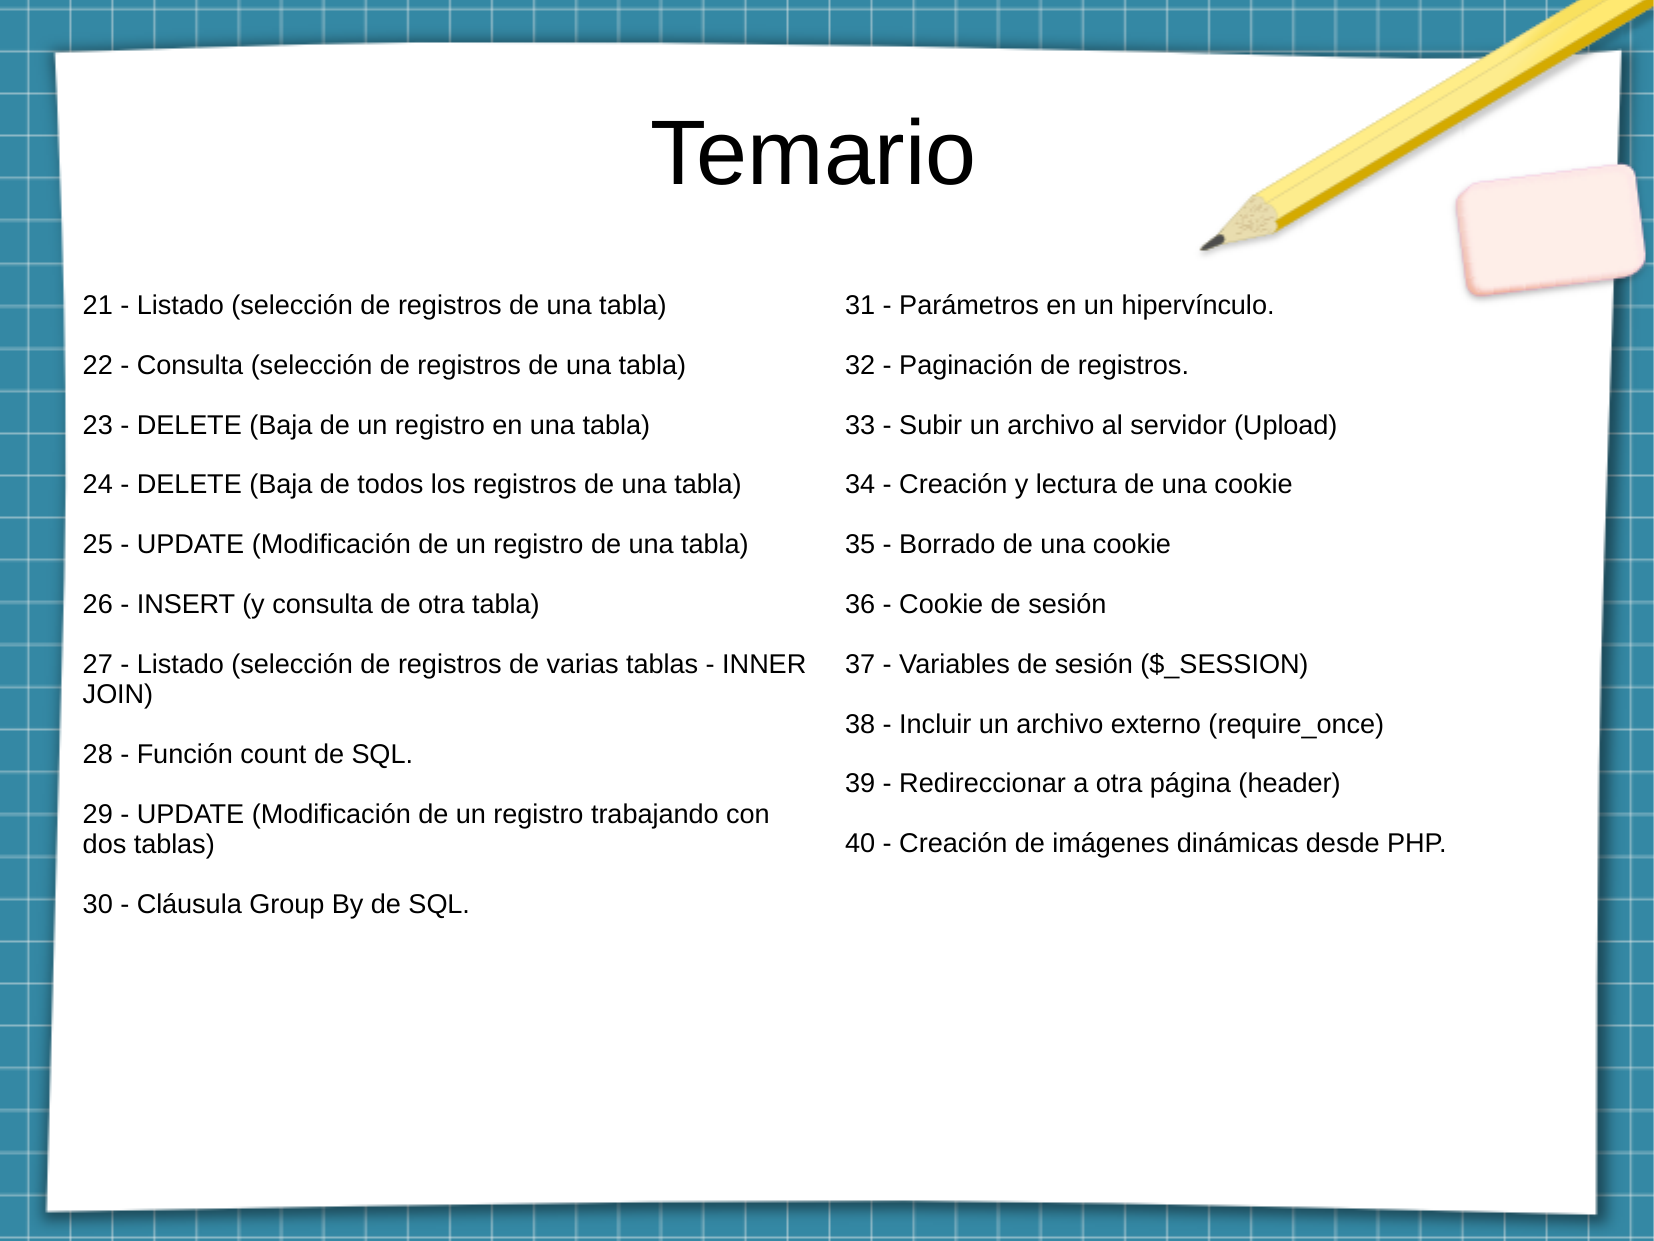

# Temario
21 - Listado (selección de registros de una tabla)
22 - Consulta (selección de registros de una tabla)
23 - DELETE (Baja de un registro en una tabla)
24 - DELETE (Baja de todos los registros de una tabla)
25 - UPDATE (Modificación de un registro de una tabla)
26 - INSERT (y consulta de otra tabla)
27 - Listado (selección de registros de varias tablas - INNER JOIN)
28 - Función count de SQL.
29 - UPDATE (Modificación de un registro trabajando con dos tablas)
30 - Cláusula Group By de SQL.
31 - Parámetros en un hipervínculo.
32 - Paginación de registros.
33 - Subir un archivo al servidor (Upload)
34 - Creación y lectura de una cookie
35 - Borrado de una cookie
36 - Cookie de sesión
37 - Variables de sesión ($_SESSION)
38 - Incluir un archivo externo (require_once)
39 - Redireccionar a otra página (header)
40 - Creación de imágenes dinámicas desde PHP.